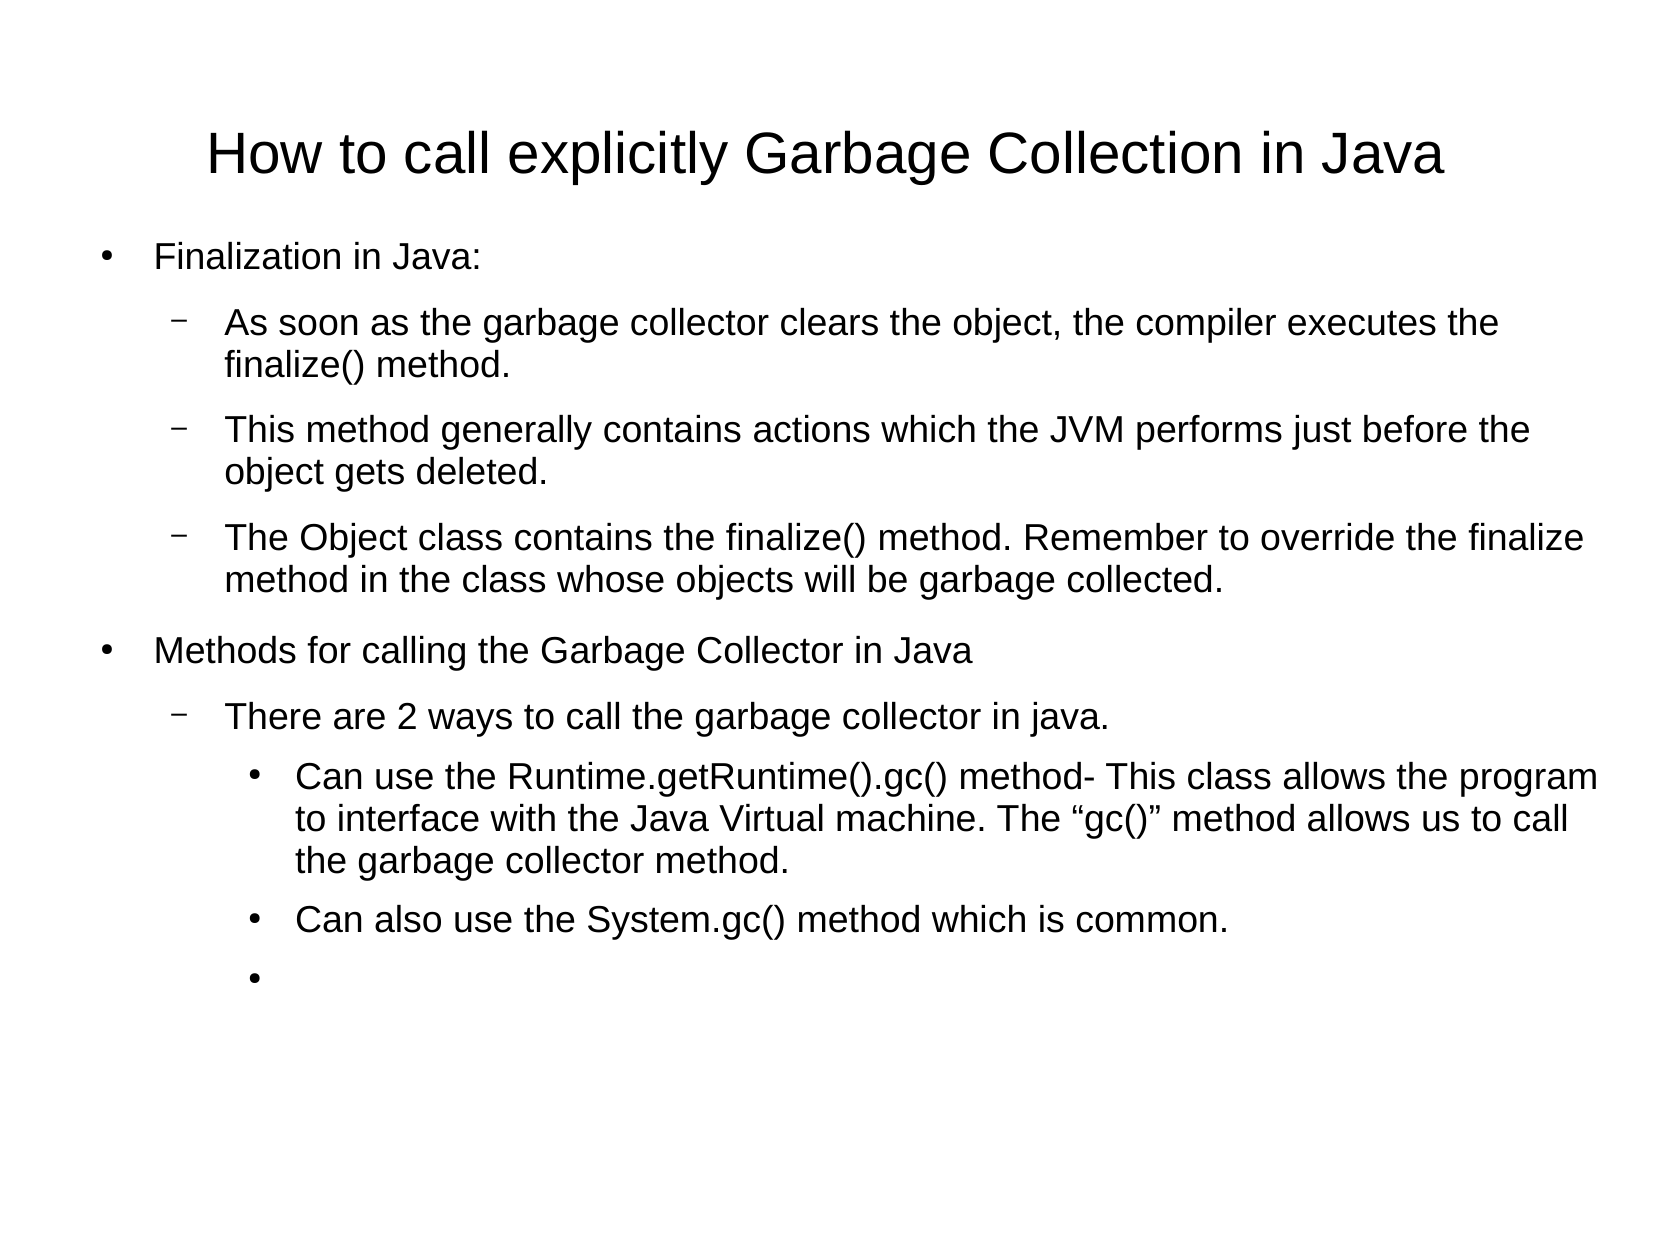

# How to call explicitly Garbage Collection in Java
Finalization in Java:
As soon as the garbage collector clears the object, the compiler executes the finalize() method.
This method generally contains actions which the JVM performs just before the object gets deleted.
The Object class contains the finalize() method. Remember to override the finalize method in the class whose objects will be garbage collected.
Methods for calling the Garbage Collector in Java
There are 2 ways to call the garbage collector in java.
Can use the Runtime.getRuntime().gc() method- This class allows the program to interface with the Java Virtual machine. The “gc()” method allows us to call the garbage collector method.
Can also use the System.gc() method which is common.